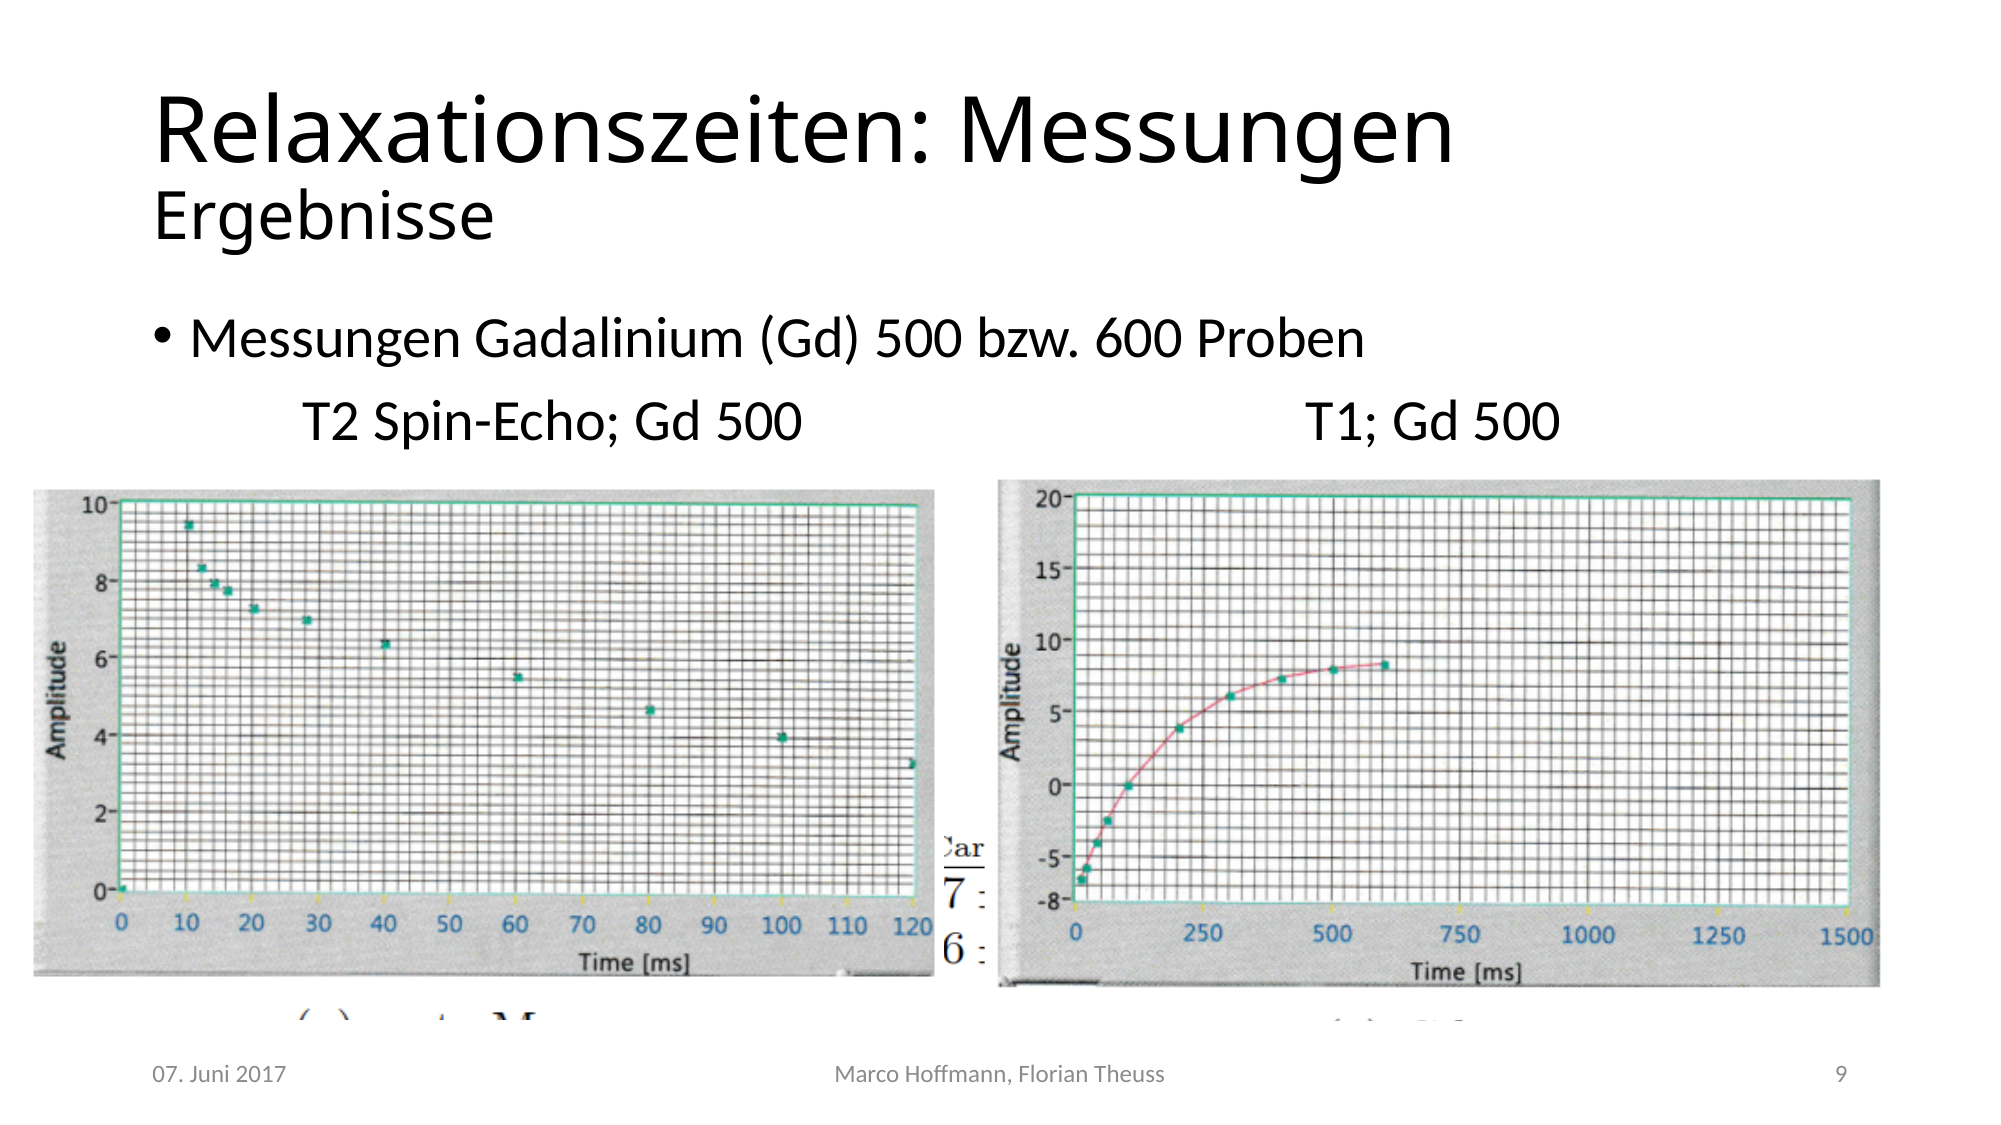

# Relaxationszeiten: Messungen Ergebnisse
Messungen Gadalinium (Gd) 500 bzw. 600 Proben
T2 Spin-Echo; Gd 500
T1; Gd 500
07. Juni 2017
Marco Hoffmann, Florian Theuss